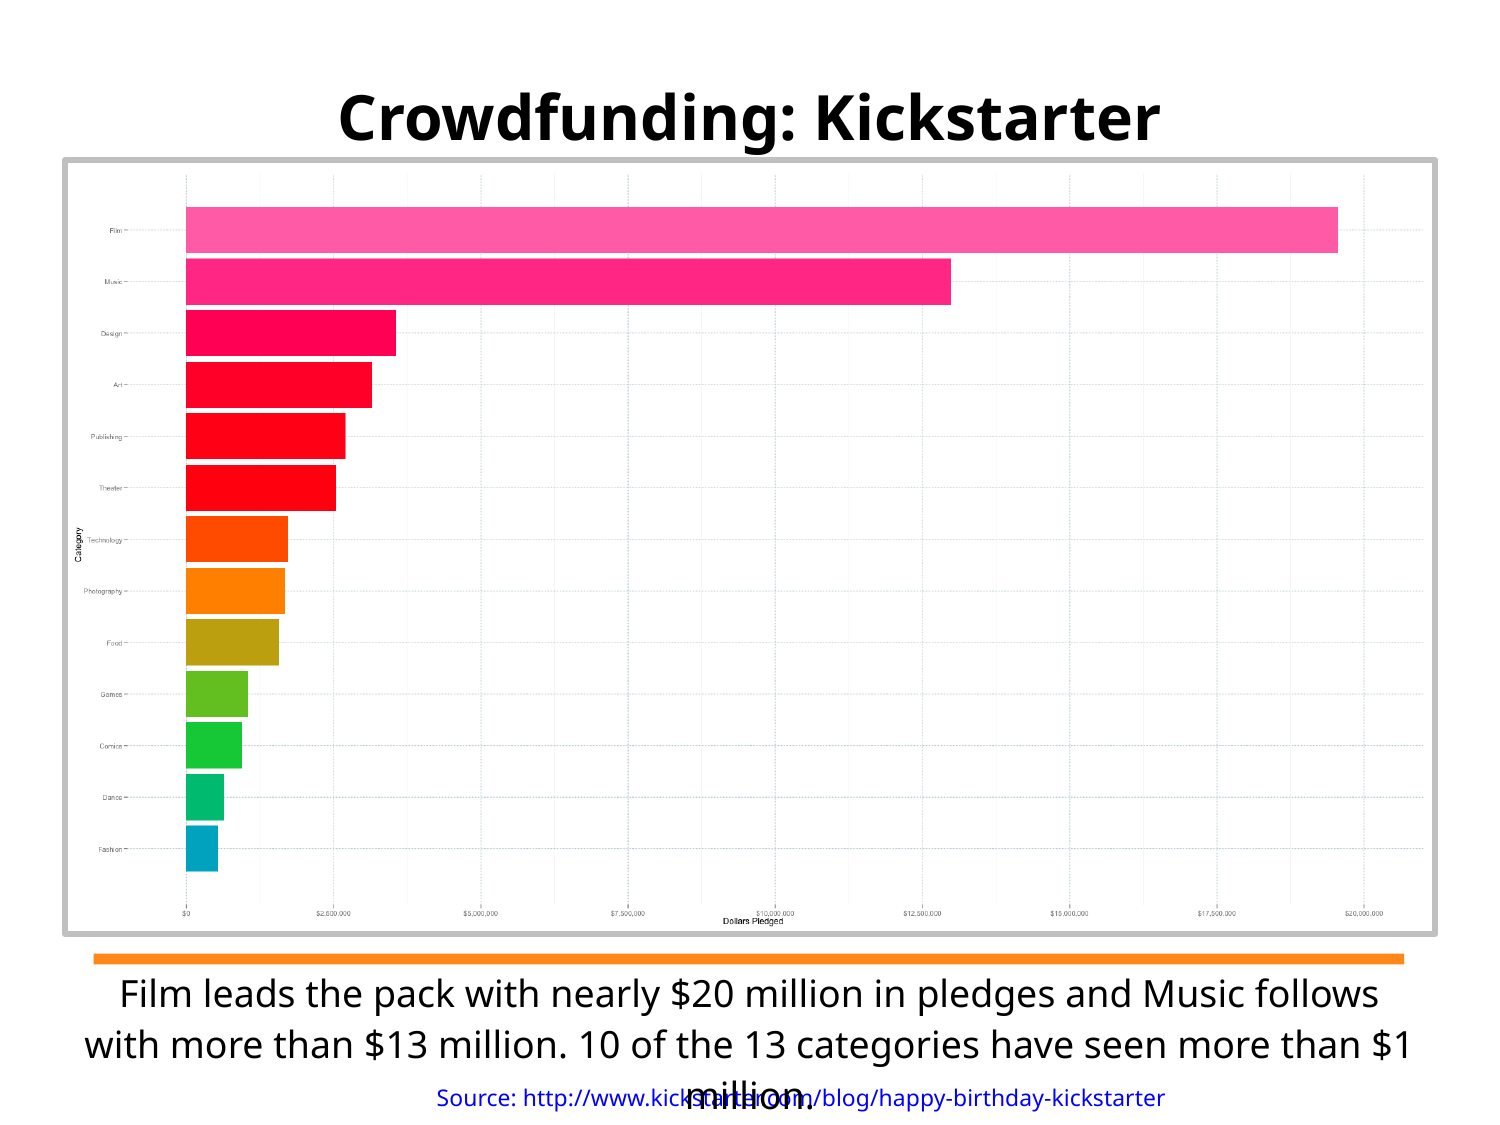

# Crowdfunding: Kickstarter
Film leads the pack with nearly $20 million in pledges and Music follows with more than $13 million. 10 of the 13 categories have seen more than $1 million.
Source: http://www.kickstarter.com/blog/happy-birthday-kickstarter